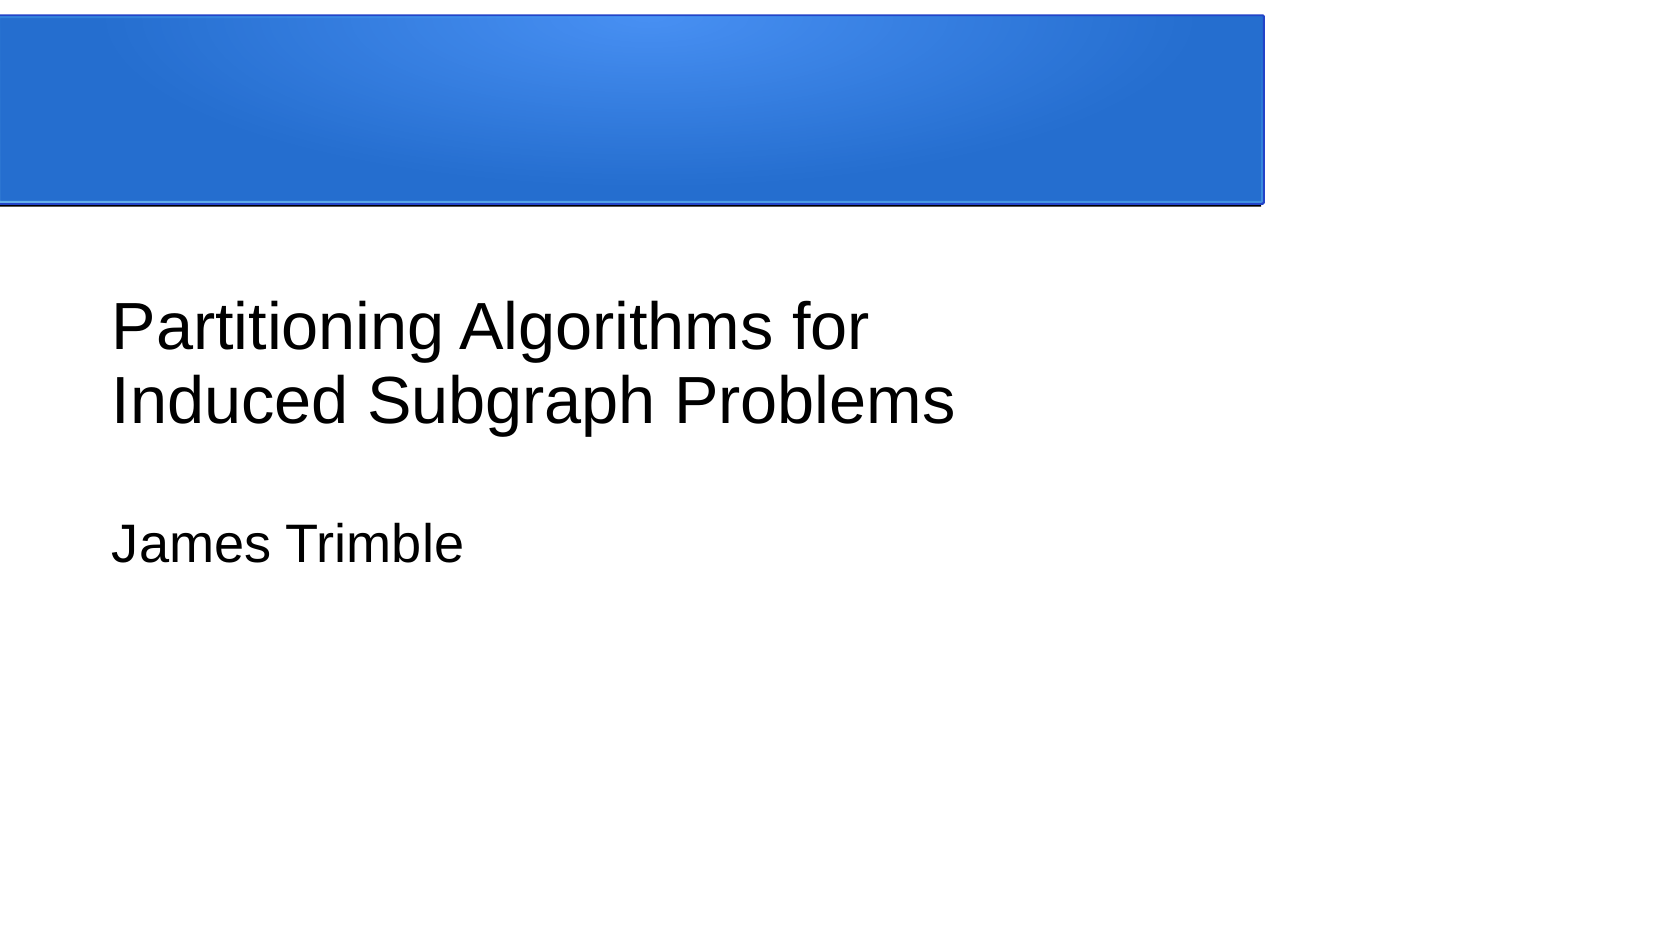

# Partitioning Algorithms for Induced Subgraph Problems
James Trimble